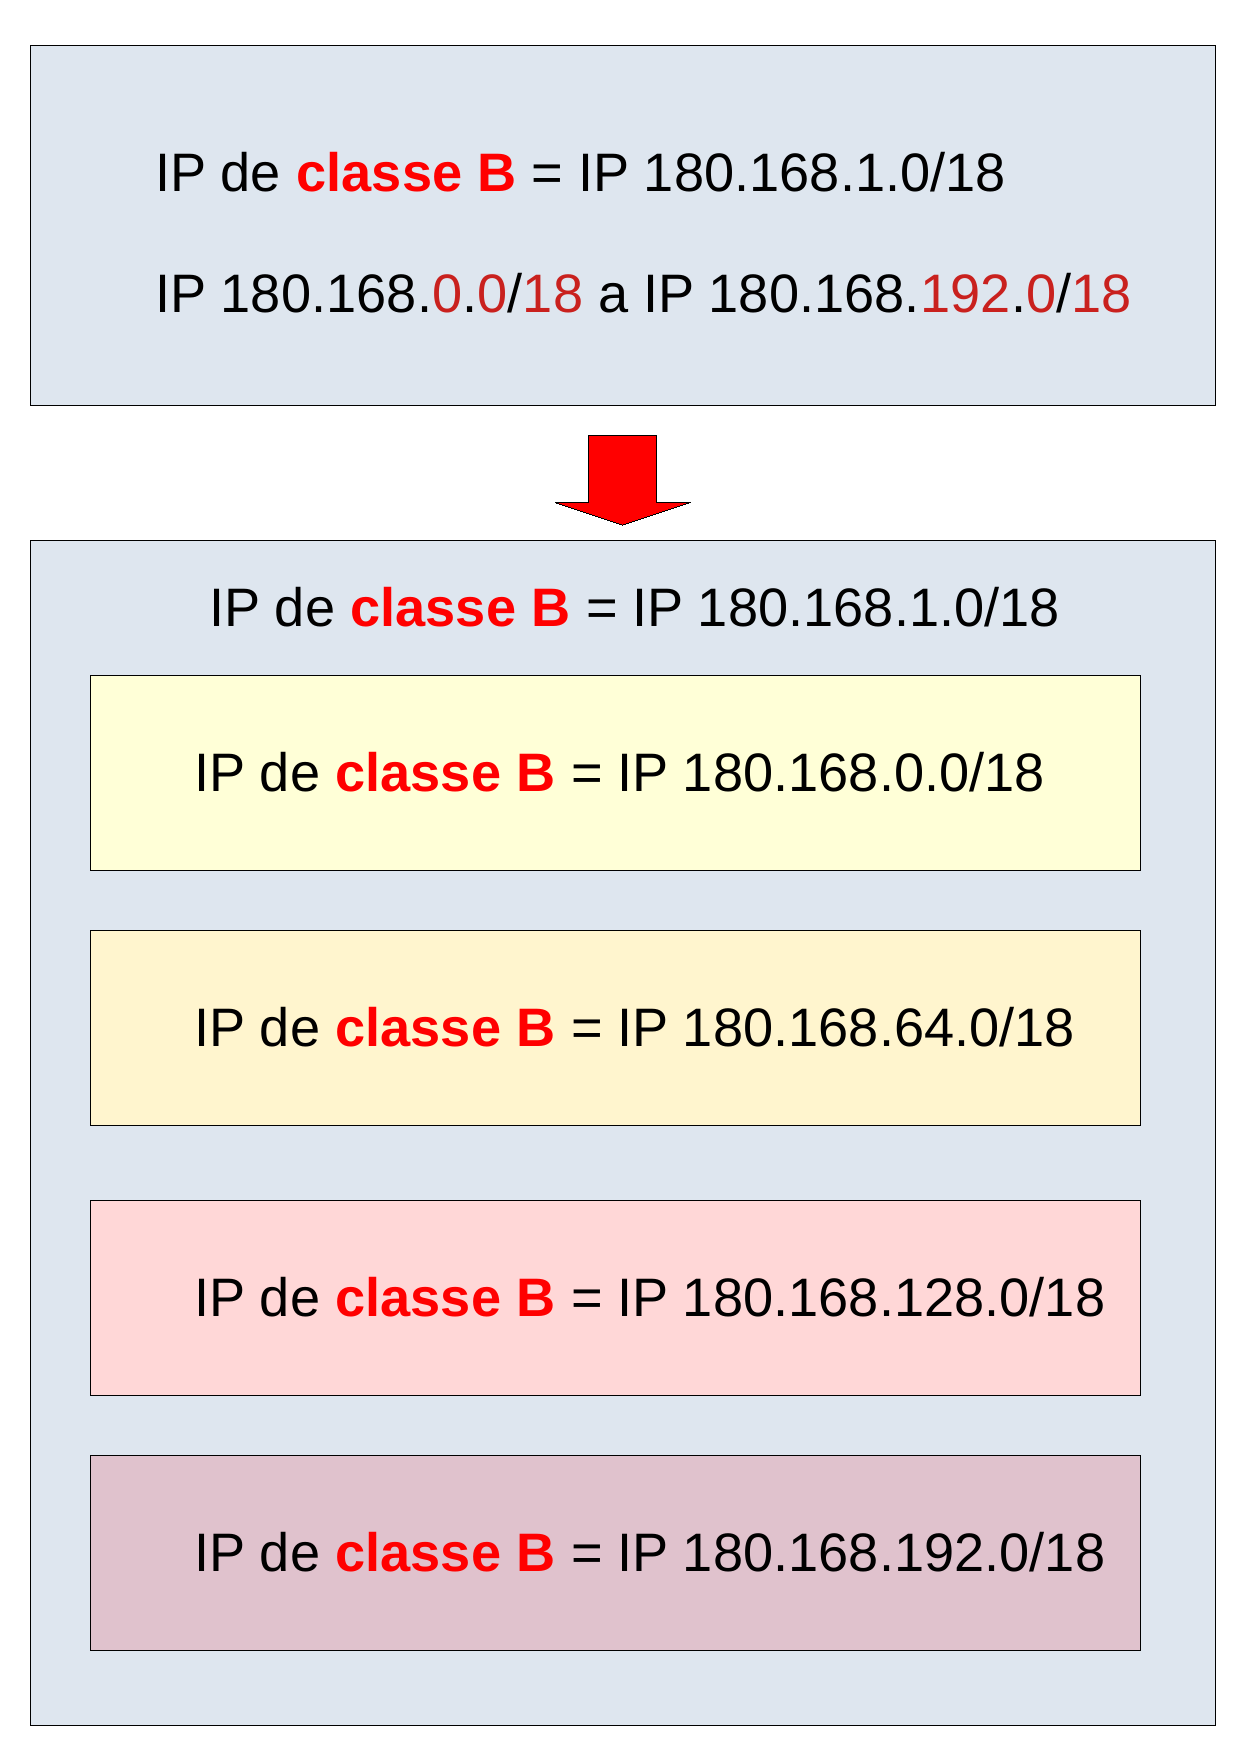

IP de classe B = IP 180.168.1.0/18
IP 180.168.0.0/18 a IP 180.168.192.0/18
IP de classe B = IP 180.168.1.0/18
IP de classe B = IP 180.168.0.0/18
IP de classe B = IP 180.168.64.0/18
IP de classe B = IP 180.168.128.0/18
IP de classe B = IP 180.168.192.0/18